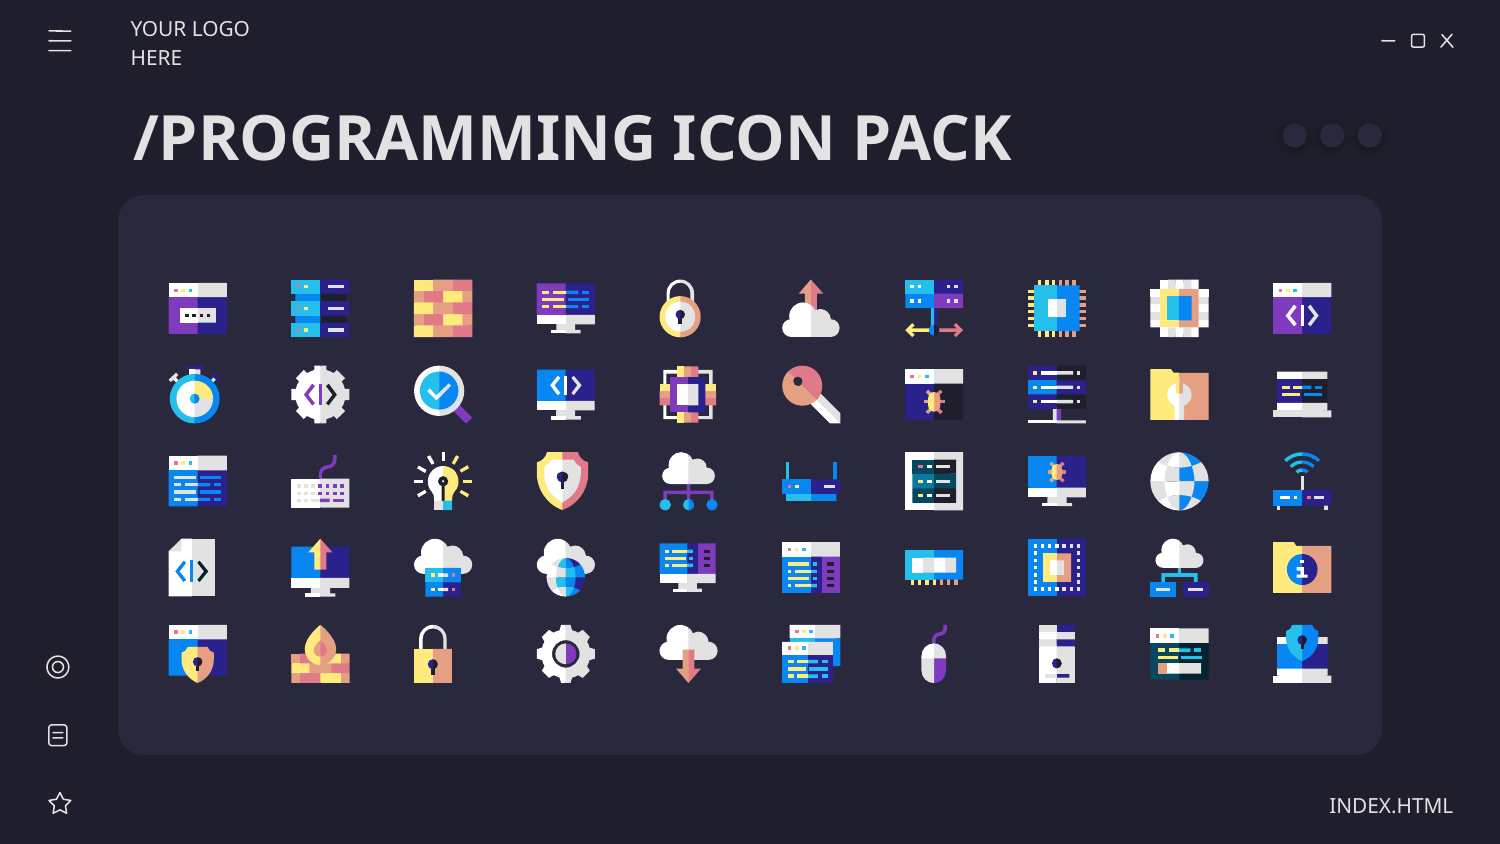

YOUR LOGO HERE
/PROGRAMMING ICON PACK
# INDEX.HTML